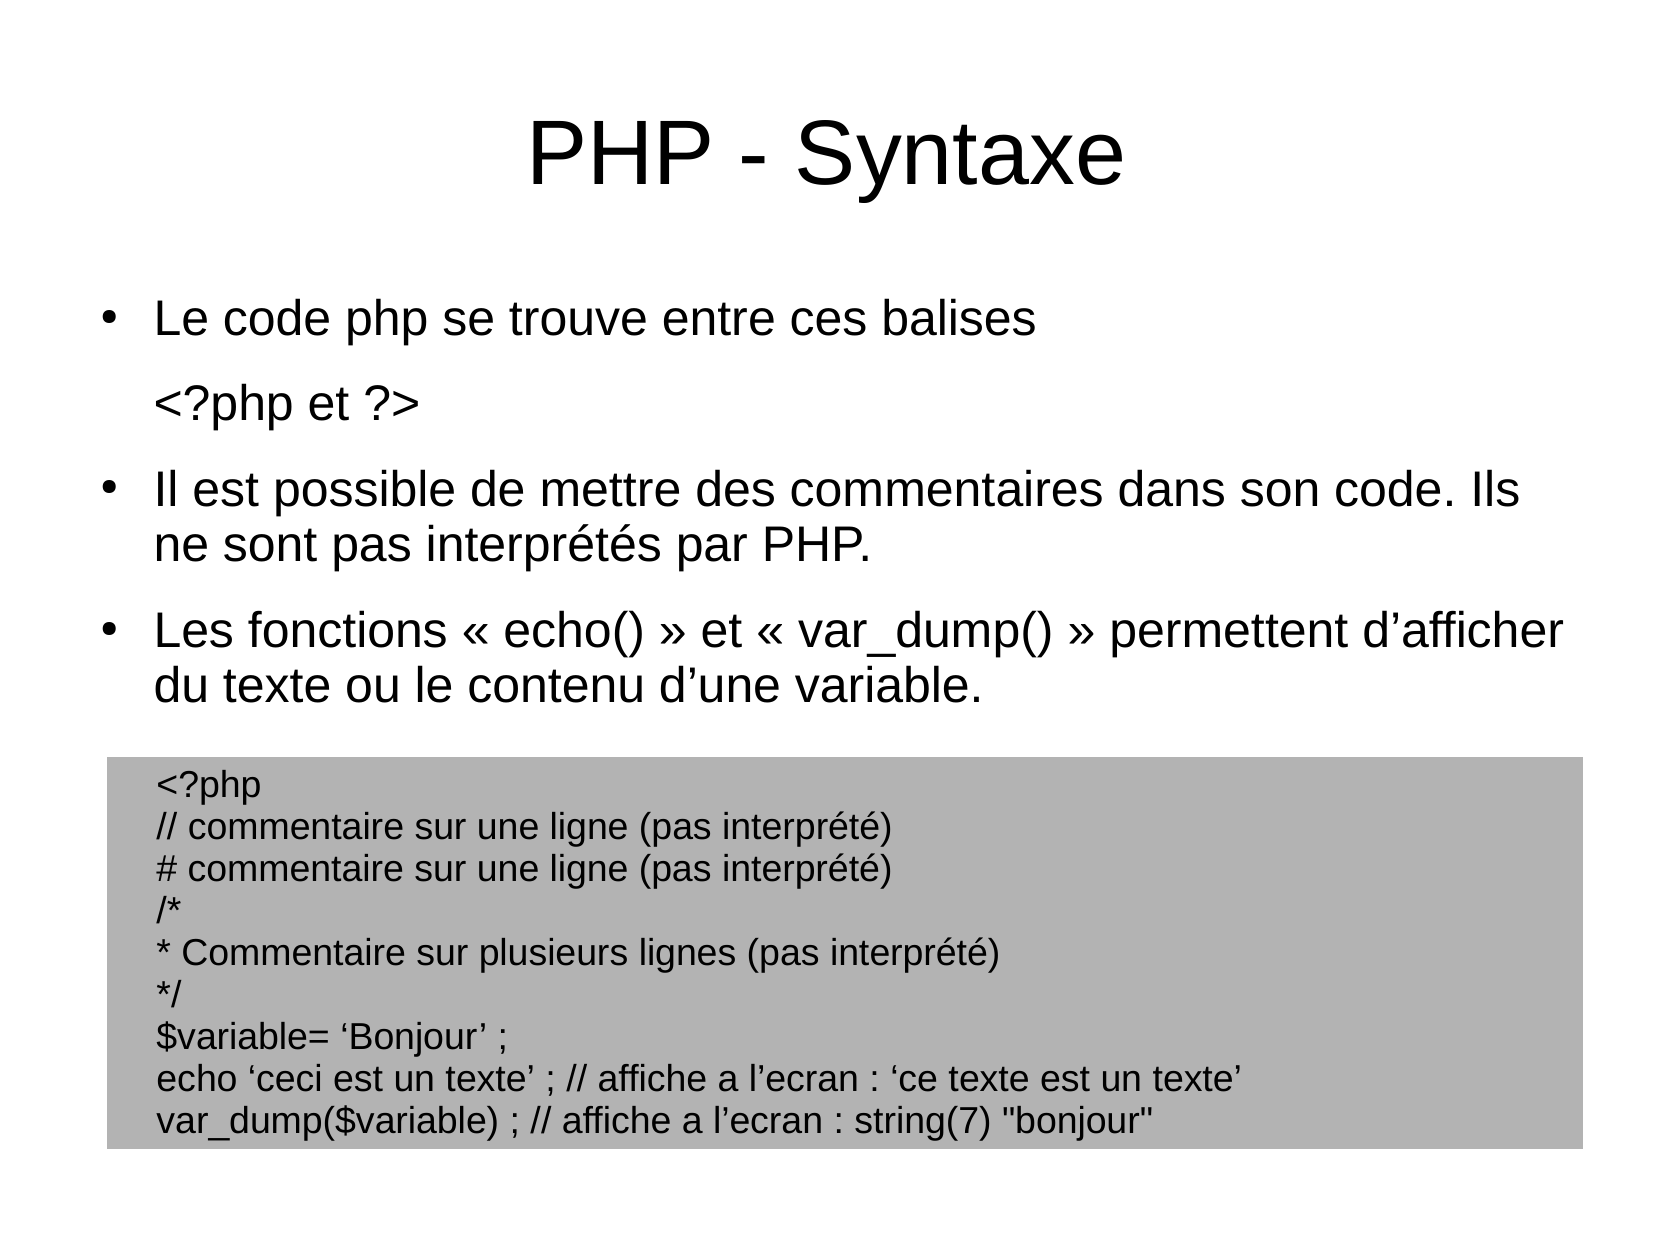

# PHP - Syntaxe
Le code php se trouve entre ces balises
<?php et ?>
Il est possible de mettre des commentaires dans son code. Ils ne sont pas interprétés par PHP.
Les fonctions « echo() » et « var_dump() » permettent d’afficher du texte ou le contenu d’une variable.
| <?php // commentaire sur une ligne (pas interprété) # commentaire sur une ligne (pas interprété) /\* \* Commentaire sur plusieurs lignes (pas interprété) \*/ $variable= ‘Bonjour’ ; echo ‘ceci est un texte’ ; // affiche a l’ecran : ‘ce texte est un texte’ var\_dump($variable) ; // affiche a l’ecran : string(7) "bonjour" |
| --- |